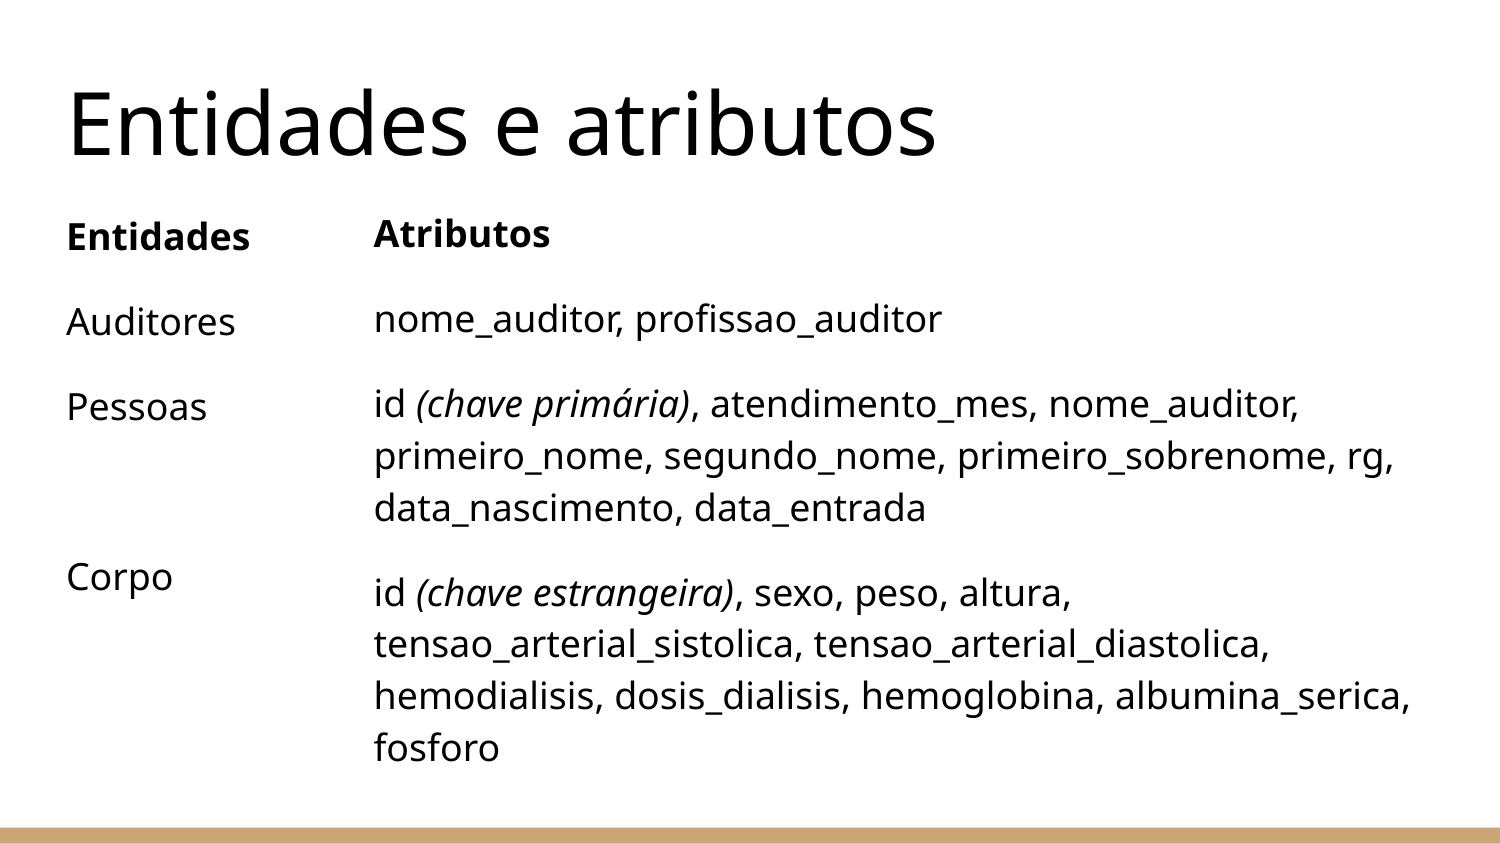

# Entidades e atributos
Atributos
nome_auditor, profissao_auditor
id (chave primária), atendimento_mes, nome_auditor, primeiro_nome, segundo_nome, primeiro_sobrenome, rg, data_nascimento, data_entrada
id (chave estrangeira), sexo, peso, altura, tensao_arterial_sistolica, tensao_arterial_diastolica, hemodialisis, dosis_dialisis, hemoglobina, albumina_serica, fosforo
Entidades
Auditores
Pessoas
Corpo